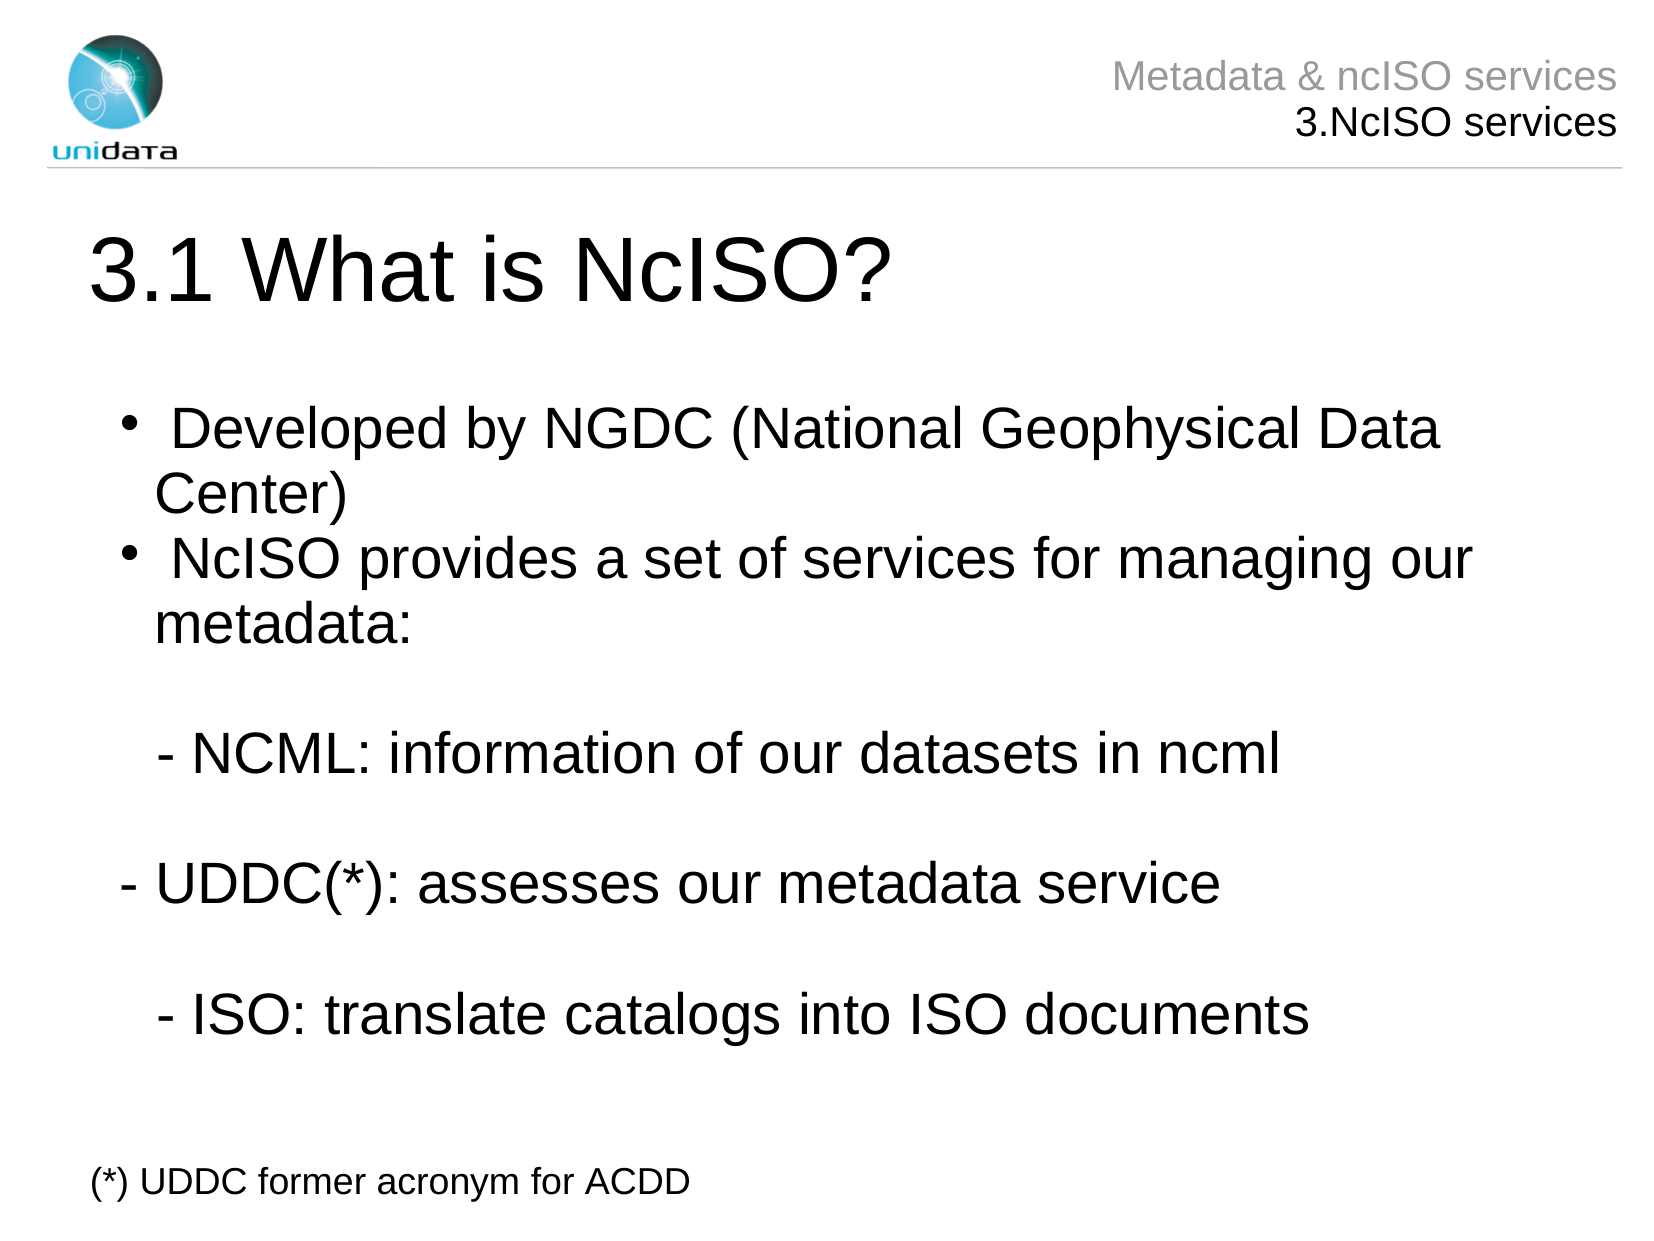

Metadata & ncISO services
3.NcISO services
# 3.1 What is NcISO?
 Developed by NGDC (National Geophysical Data Center)
 NcISO provides a set of services for managing our metadata:
- NCML: information of our datasets in ncml
- UDDC(*): assesses our metadata service
- ISO: translate catalogs into ISO documents
(*) UDDC former acronym for ACDD